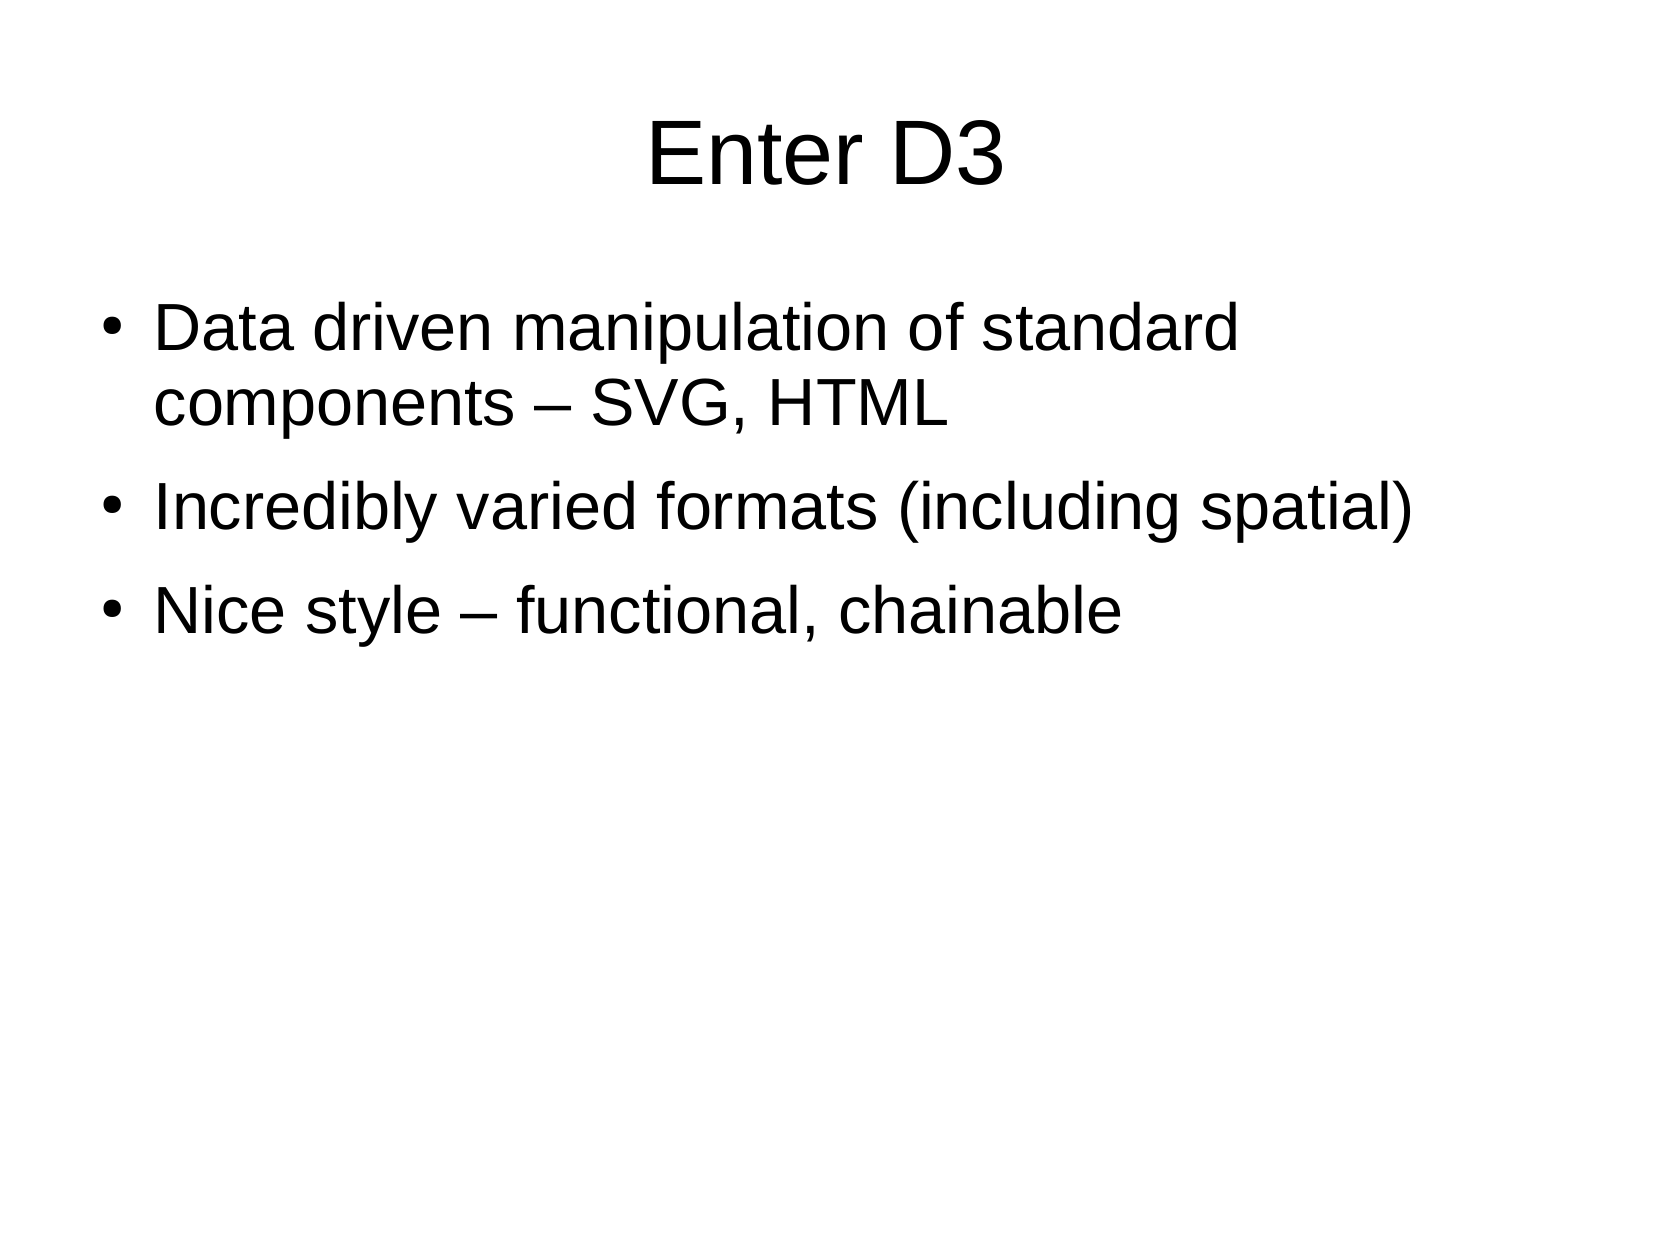

# Enter D3
Data driven manipulation of standard components – SVG, HTML
Incredibly varied formats (including spatial)
Nice style – functional, chainable